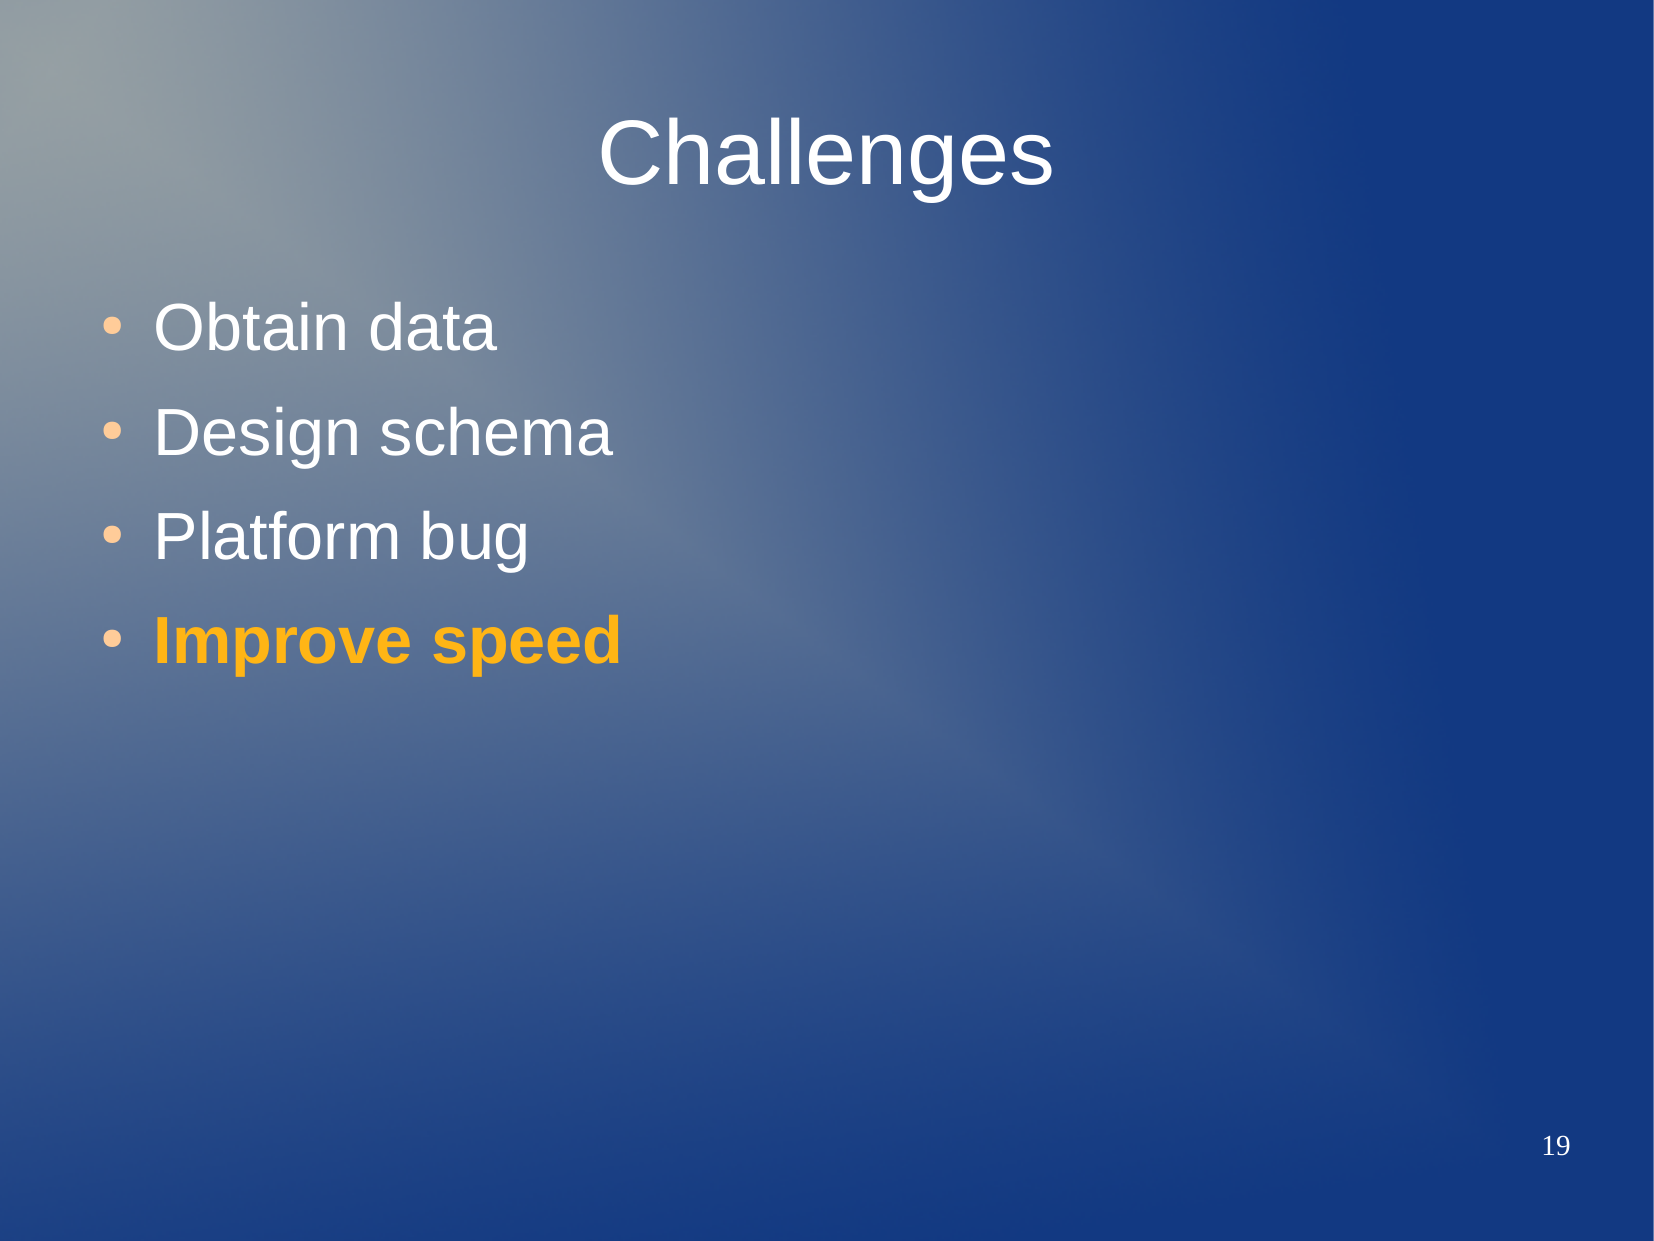

# Challenges
Obtain data
Design schema
Platform bug
Improve speed
19